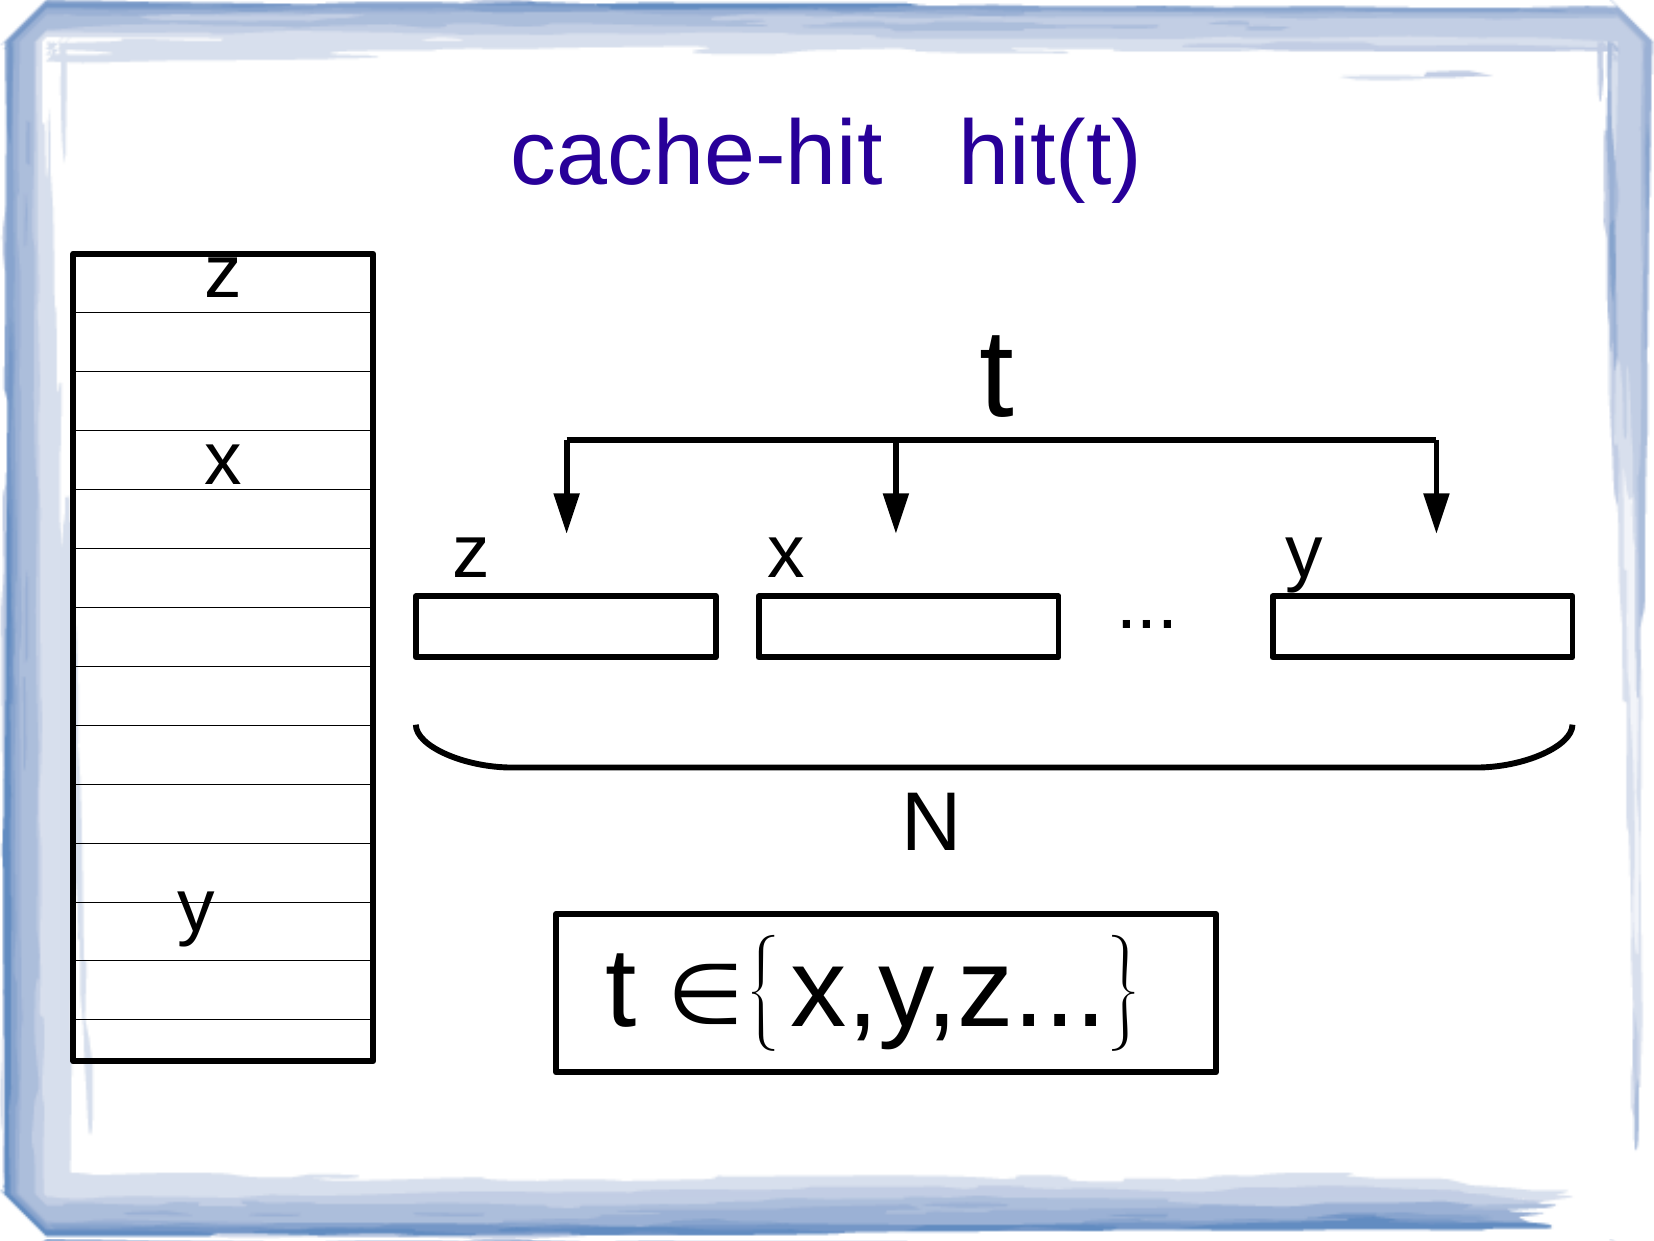

# cache-hit hit(t)
z
t
x
z
x
y
...
N
y
 t {x,y,z...}